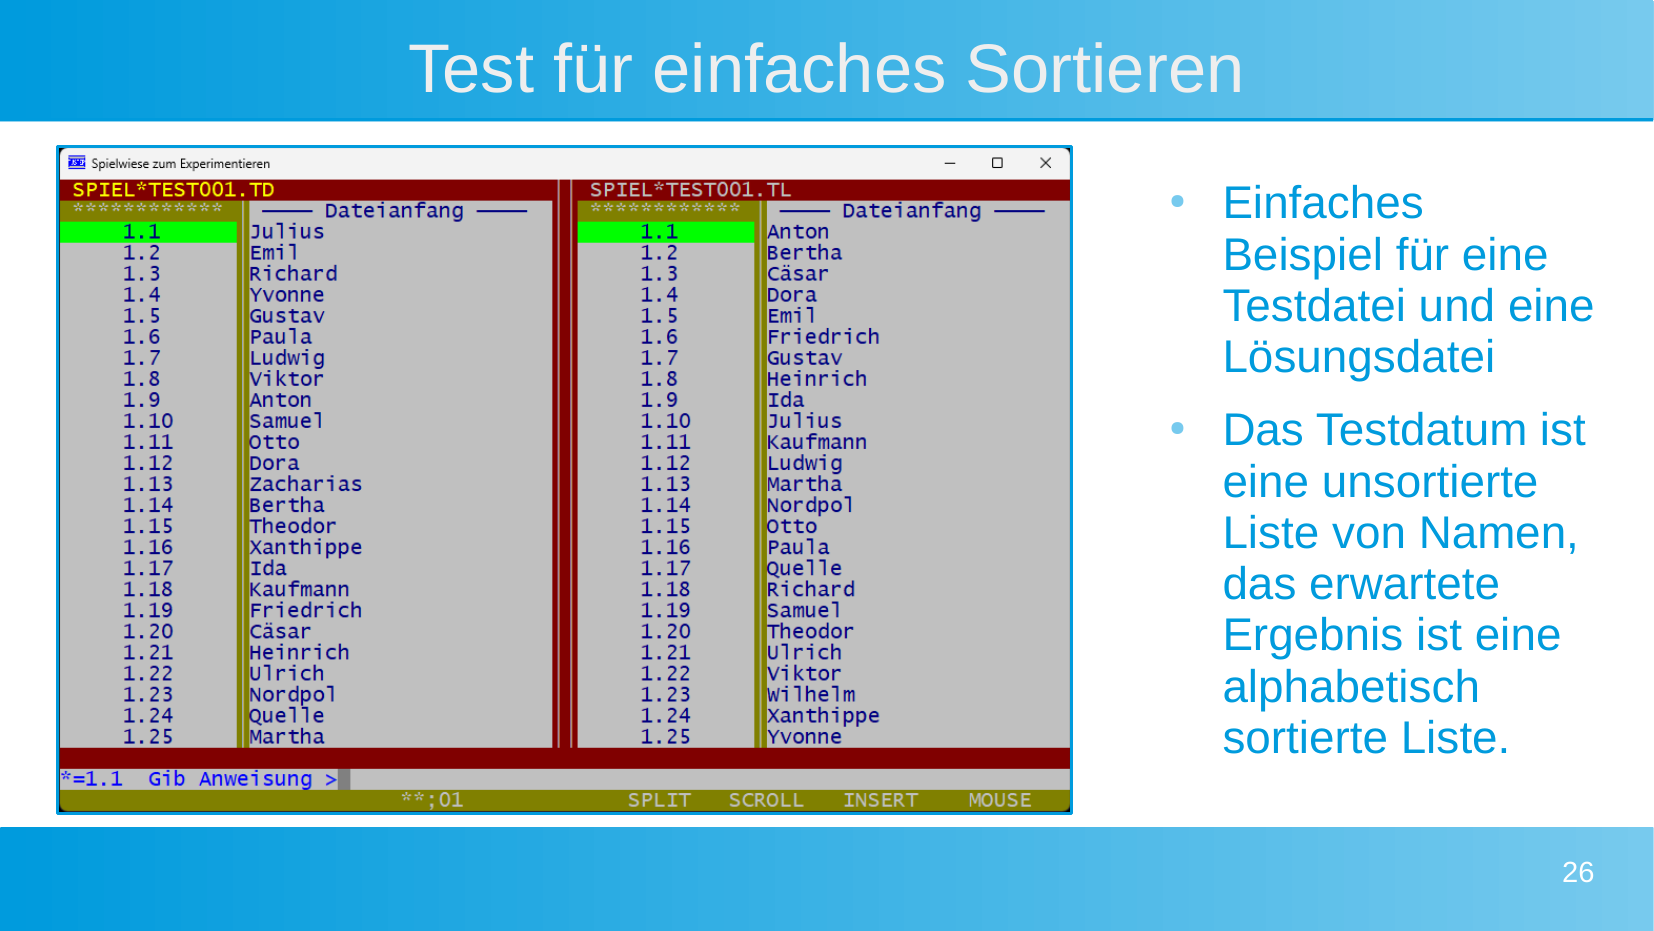

# Test für einfaches Sortieren
Einfaches Beispiel für eine Testdatei und eine Lösungsdatei
Das Testdatum ist eine unsortierte Liste von Namen, das erwartete Ergebnis ist eine alphabetisch sortierte Liste.
26